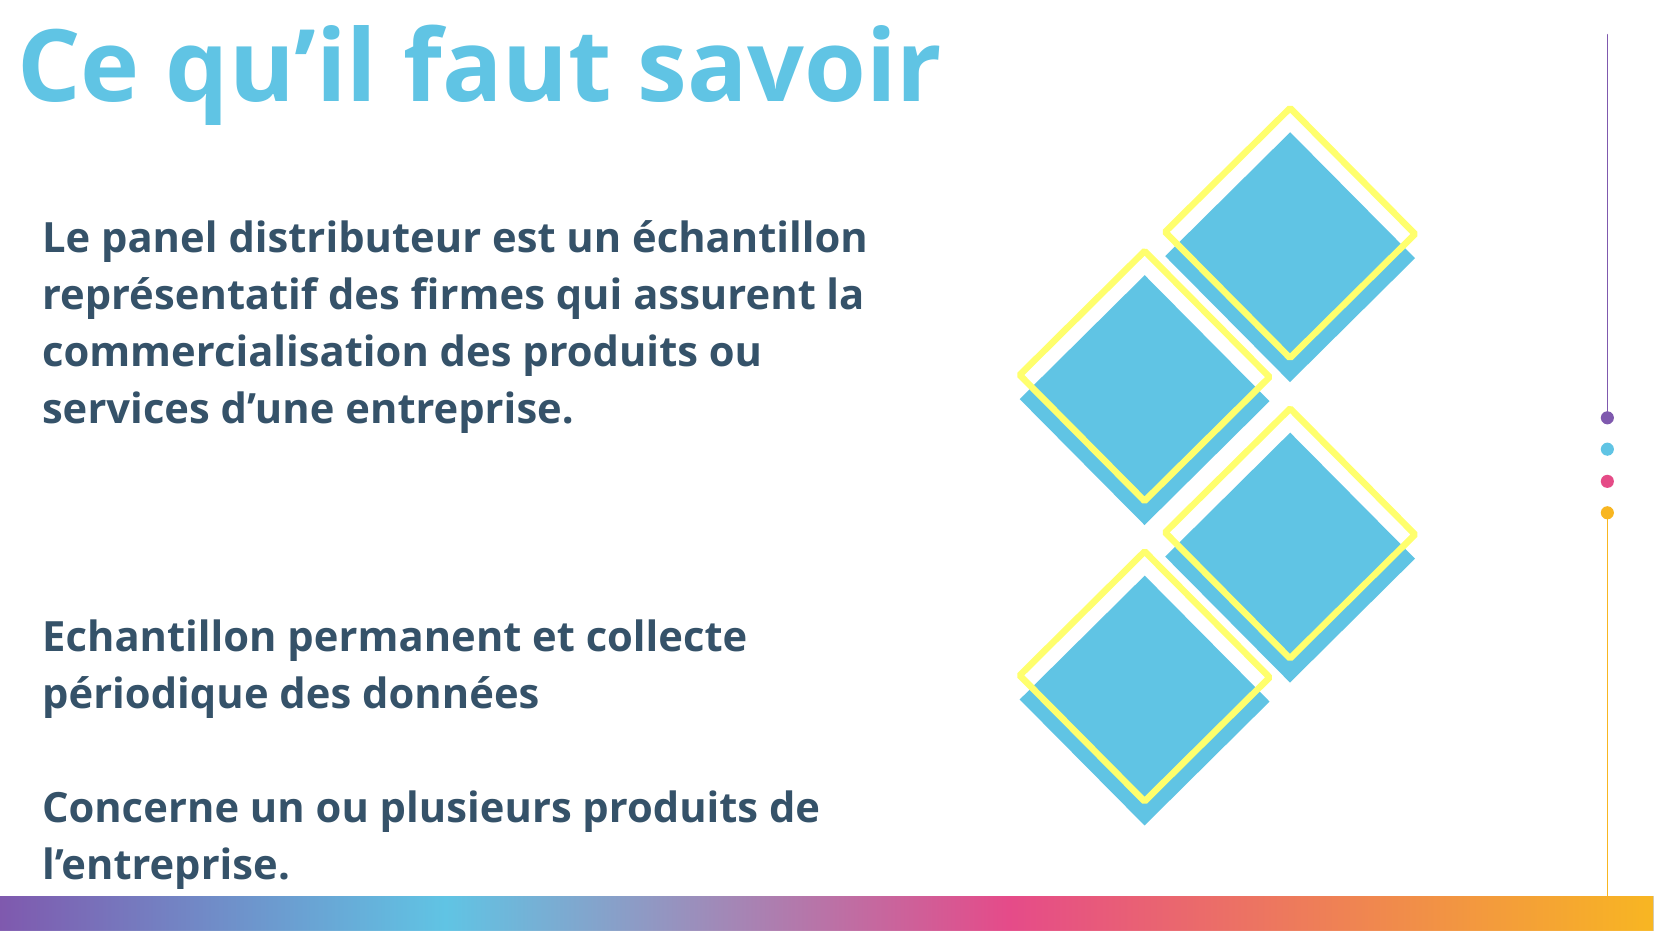

# Ce qu’il faut savoir
Le panel distributeur est un échantillon représentatif des firmes qui assurent la commercialisation des produits ou services d’une entreprise.
Echantillon permanent et collecte périodique des données
Concerne un ou plusieurs produits de l’entreprise.